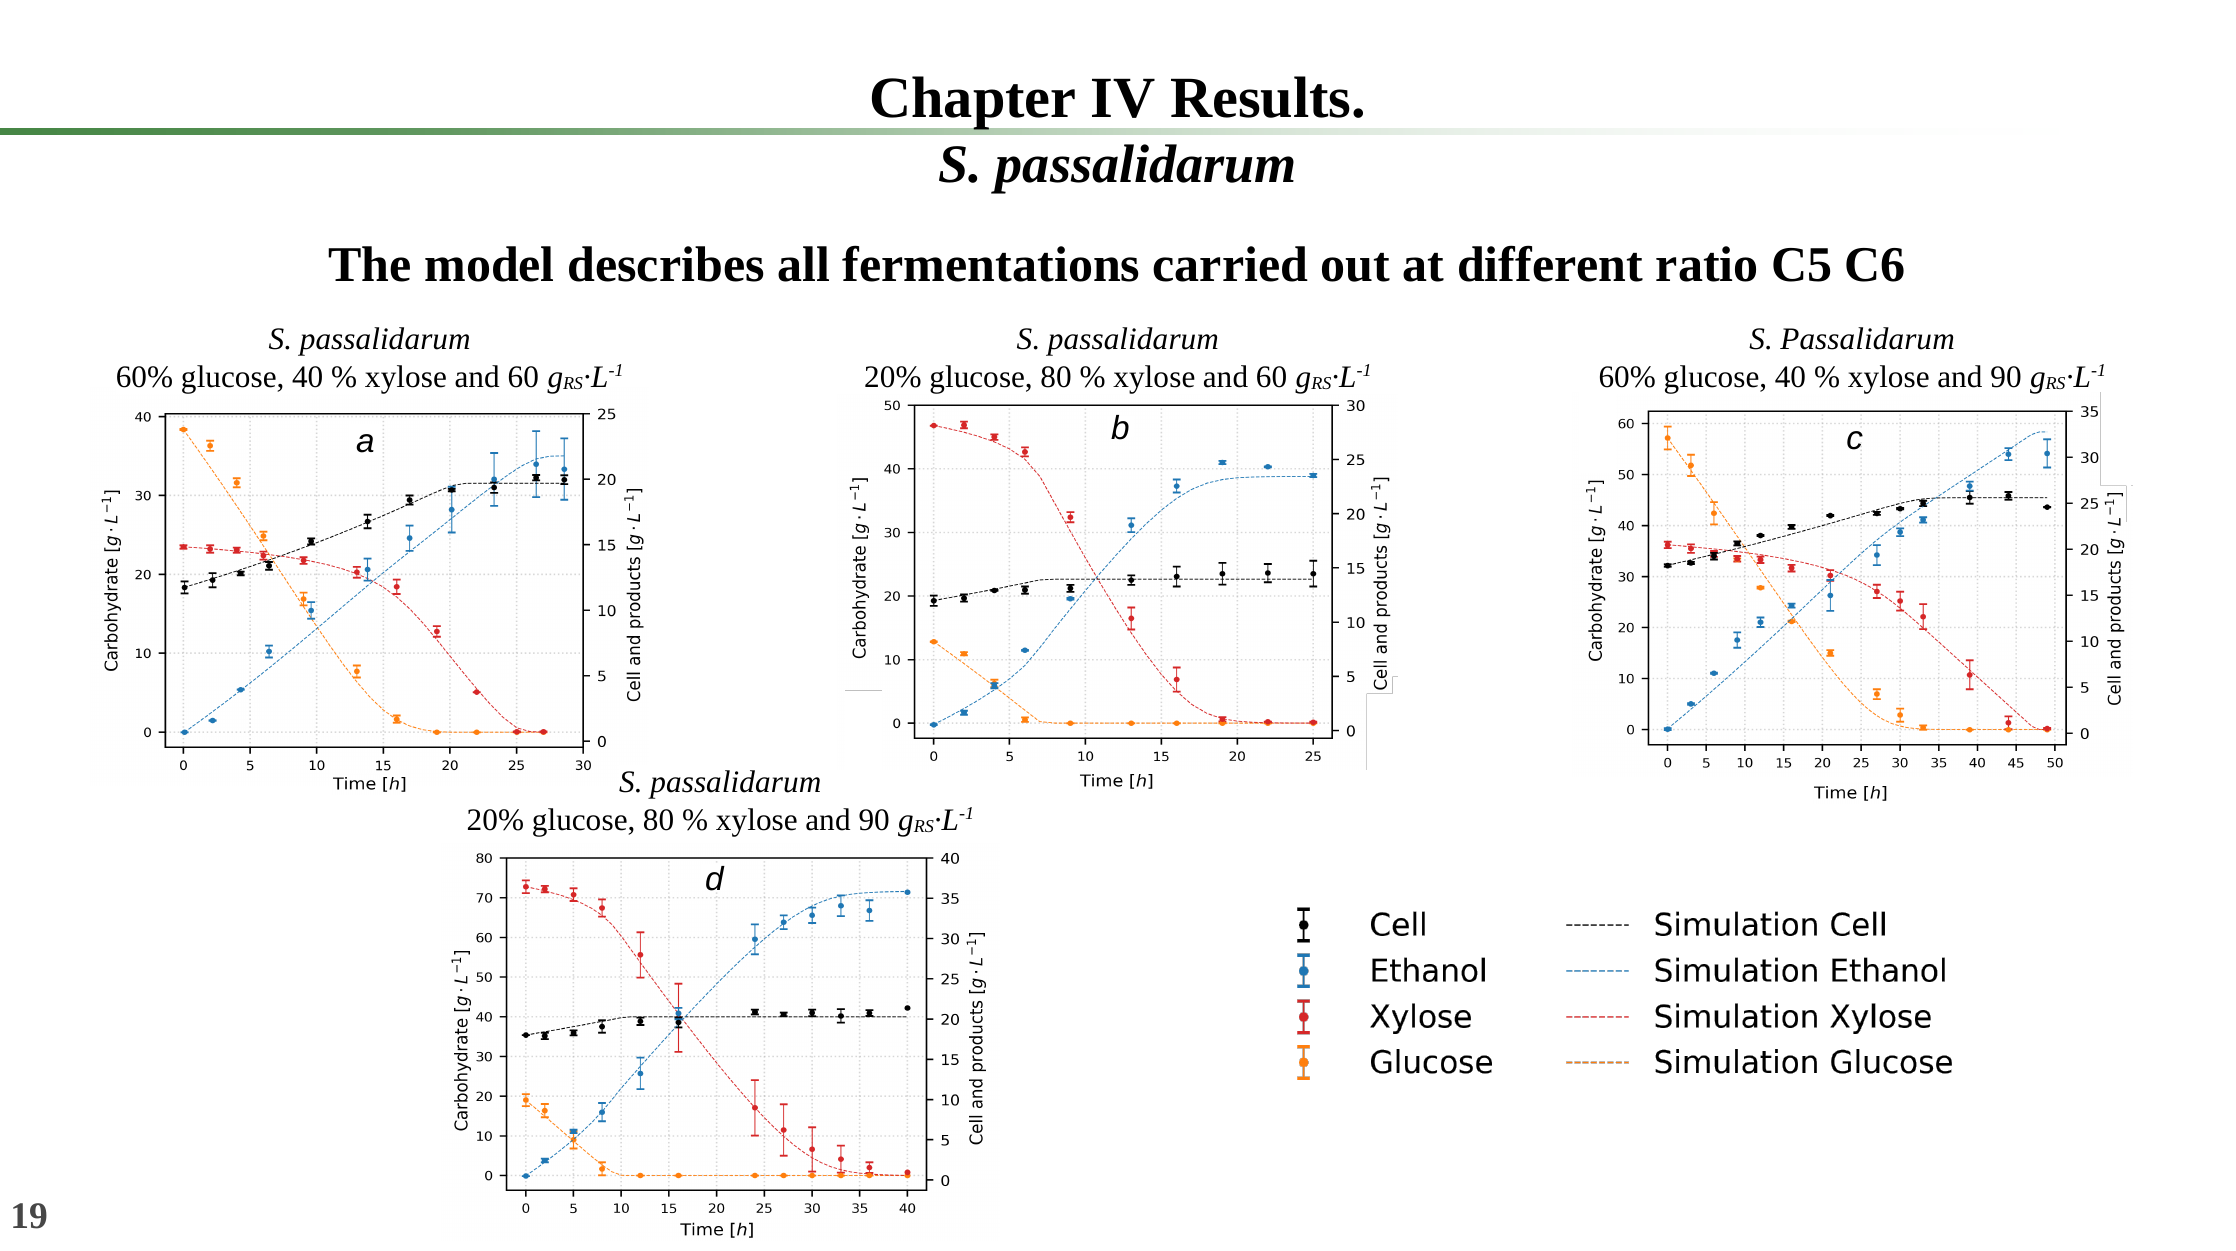

Chapter IV Results.
S. passalidarum
The model describes all fermentations carried out at different ratio C5 C6
S. passalidarum
60% glucose, 40 % xylose and 60 gRS·L-1
a
S. passalidarum
20% glucose, 80 % xylose and 60 gRS·L-1
b
S. Passalidarum
60% glucose, 40 % xylose and 90 gRS·L-1
c
S. passalidarum
20% glucose, 80 % xylose and 90 gRS·L-1
d